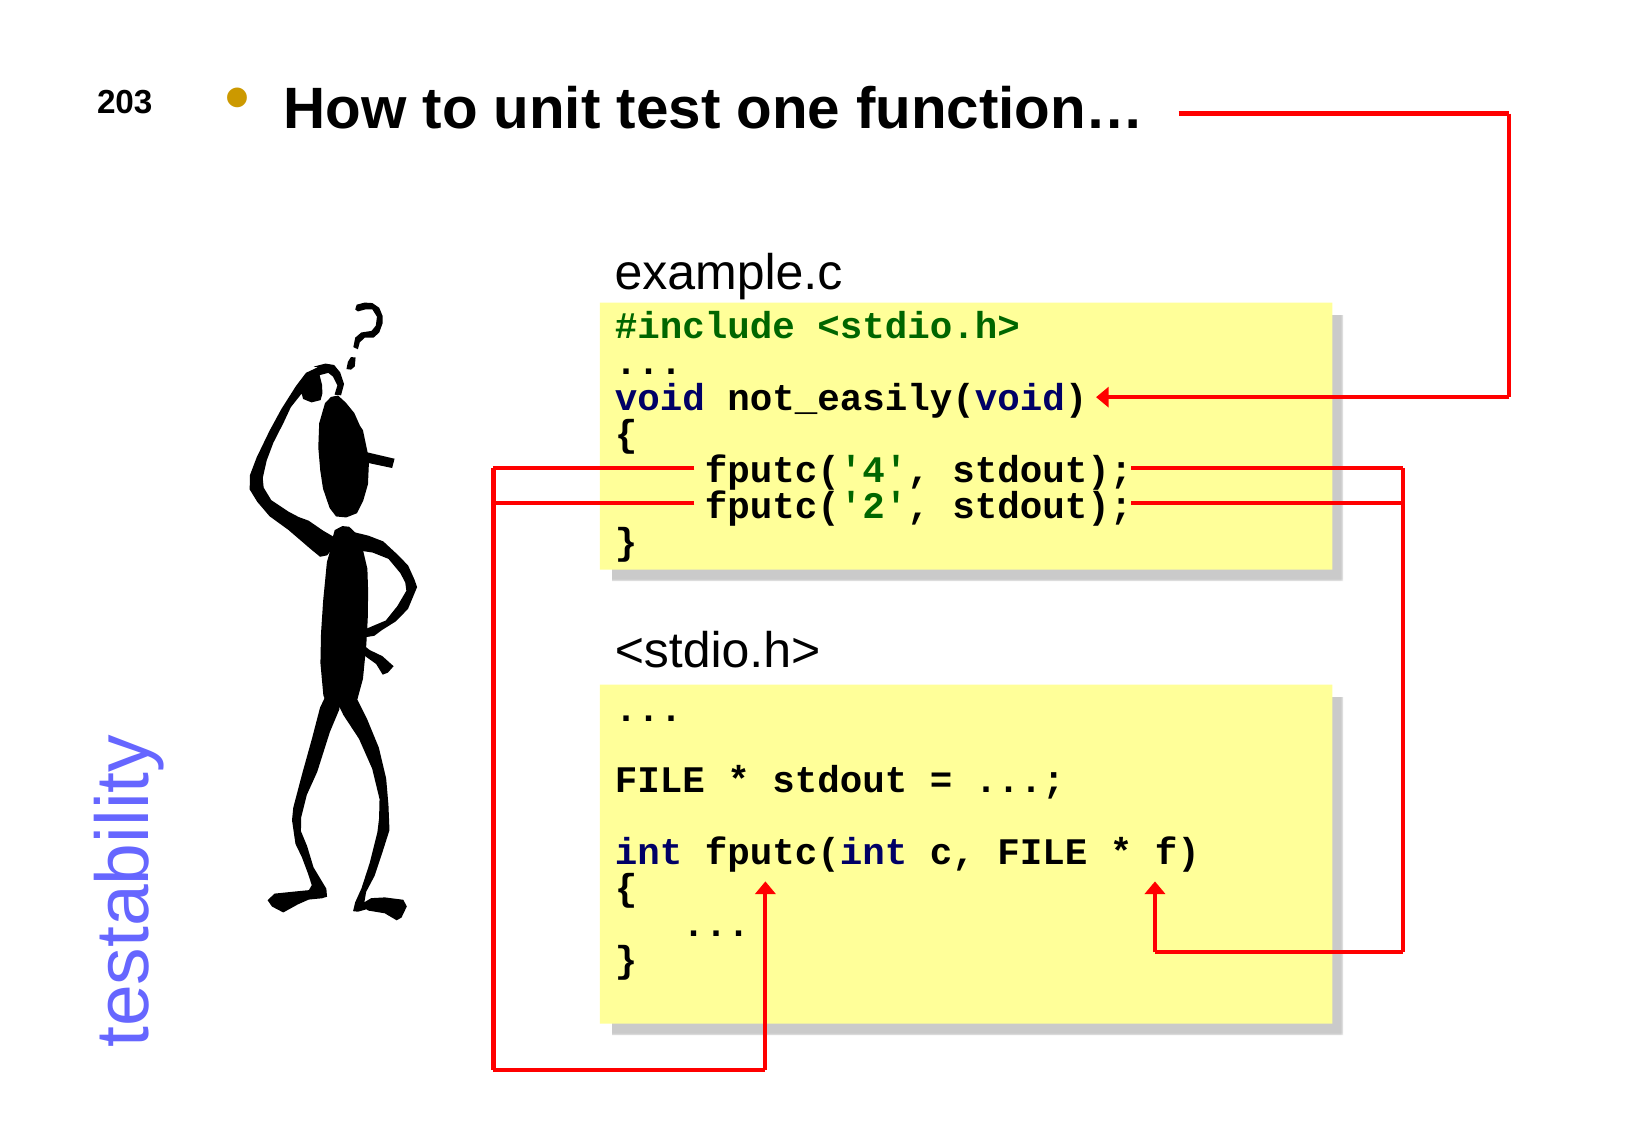

203
How to unit test one function…
example.c
#include <stdio.h>
...
void not_easily(void)
{
 fputc('4', stdout);
 fputc('2', stdout);
}
# testability
<stdio.h>
...
FILE * stdout = ...;
int fputc(int c, FILE * f)
{
 ...
}